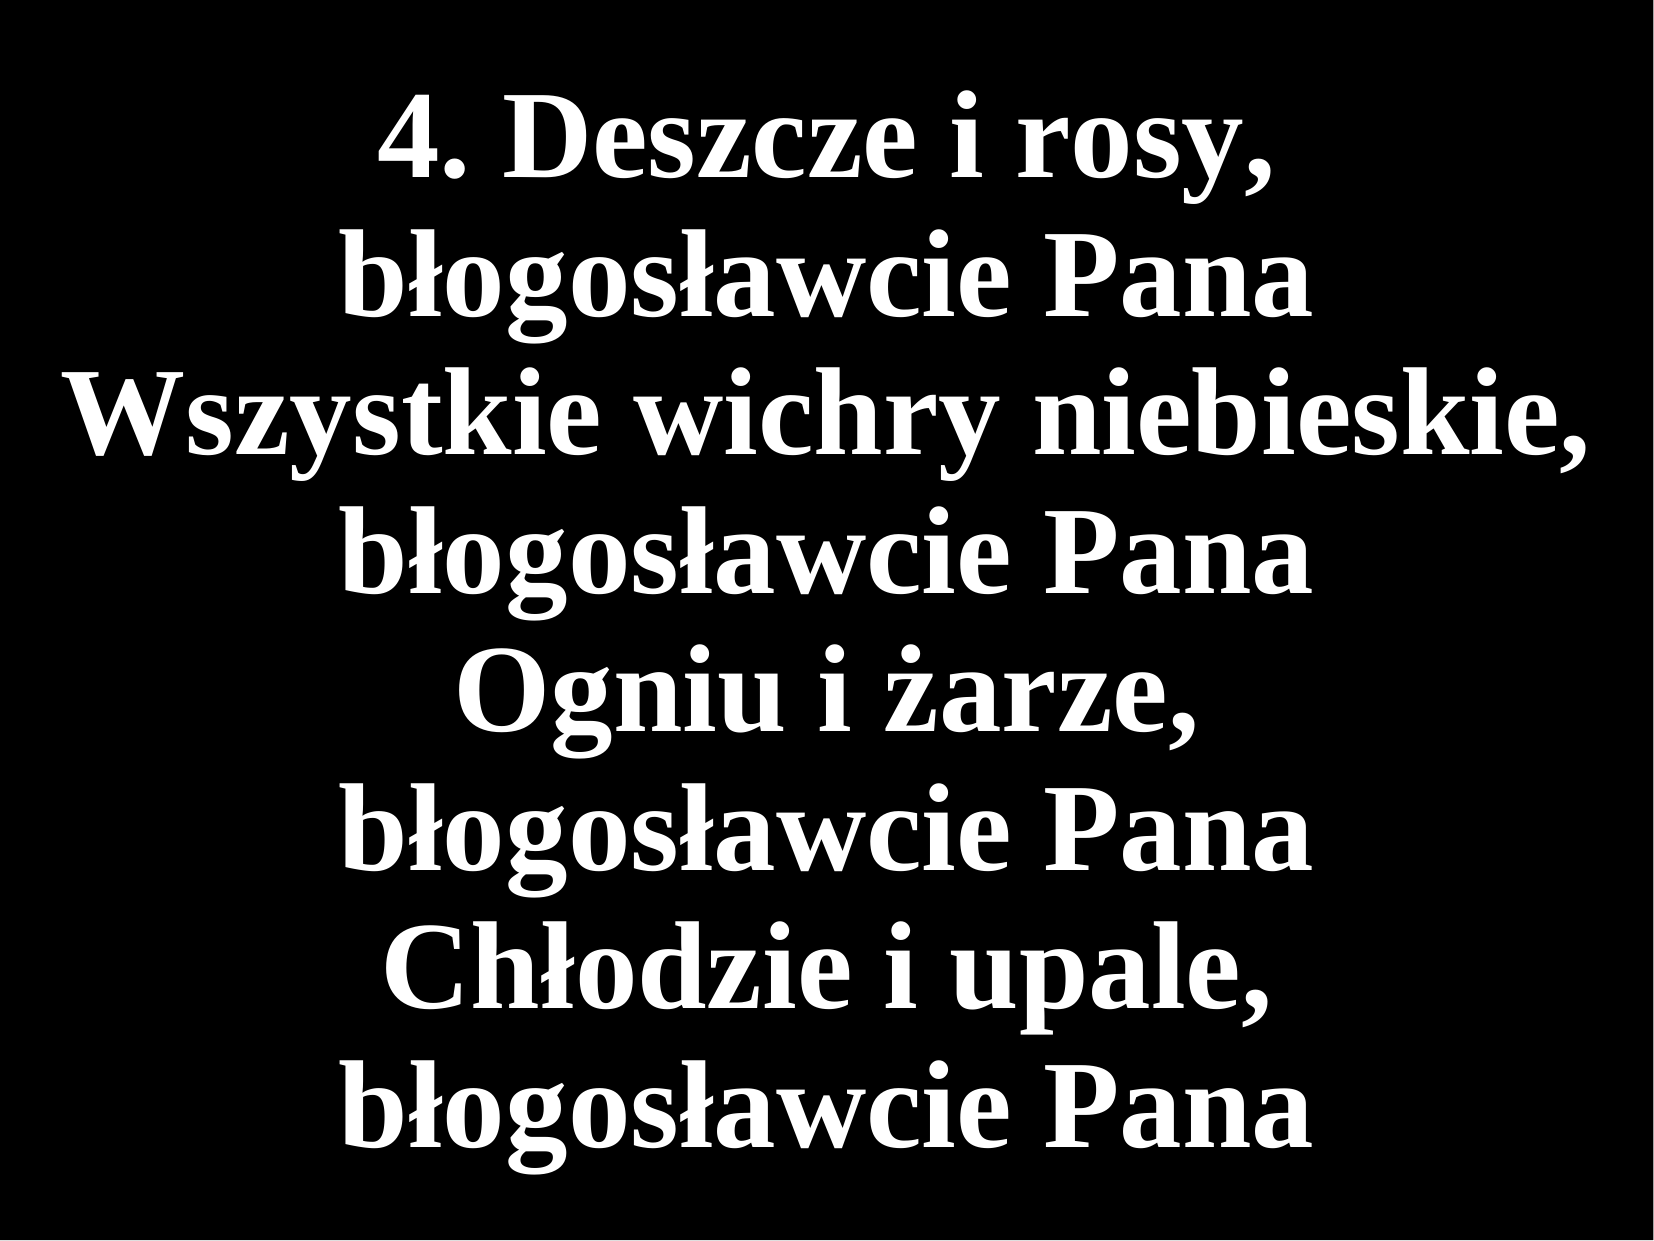

# 4. Deszcze i rosy, błogosławcie Pana Wszystkie wichry niebieskie, błogosławcie Pana Ogniu i żarze, błogosławcie Pana Chłodzie i upale, błogosławcie Pana